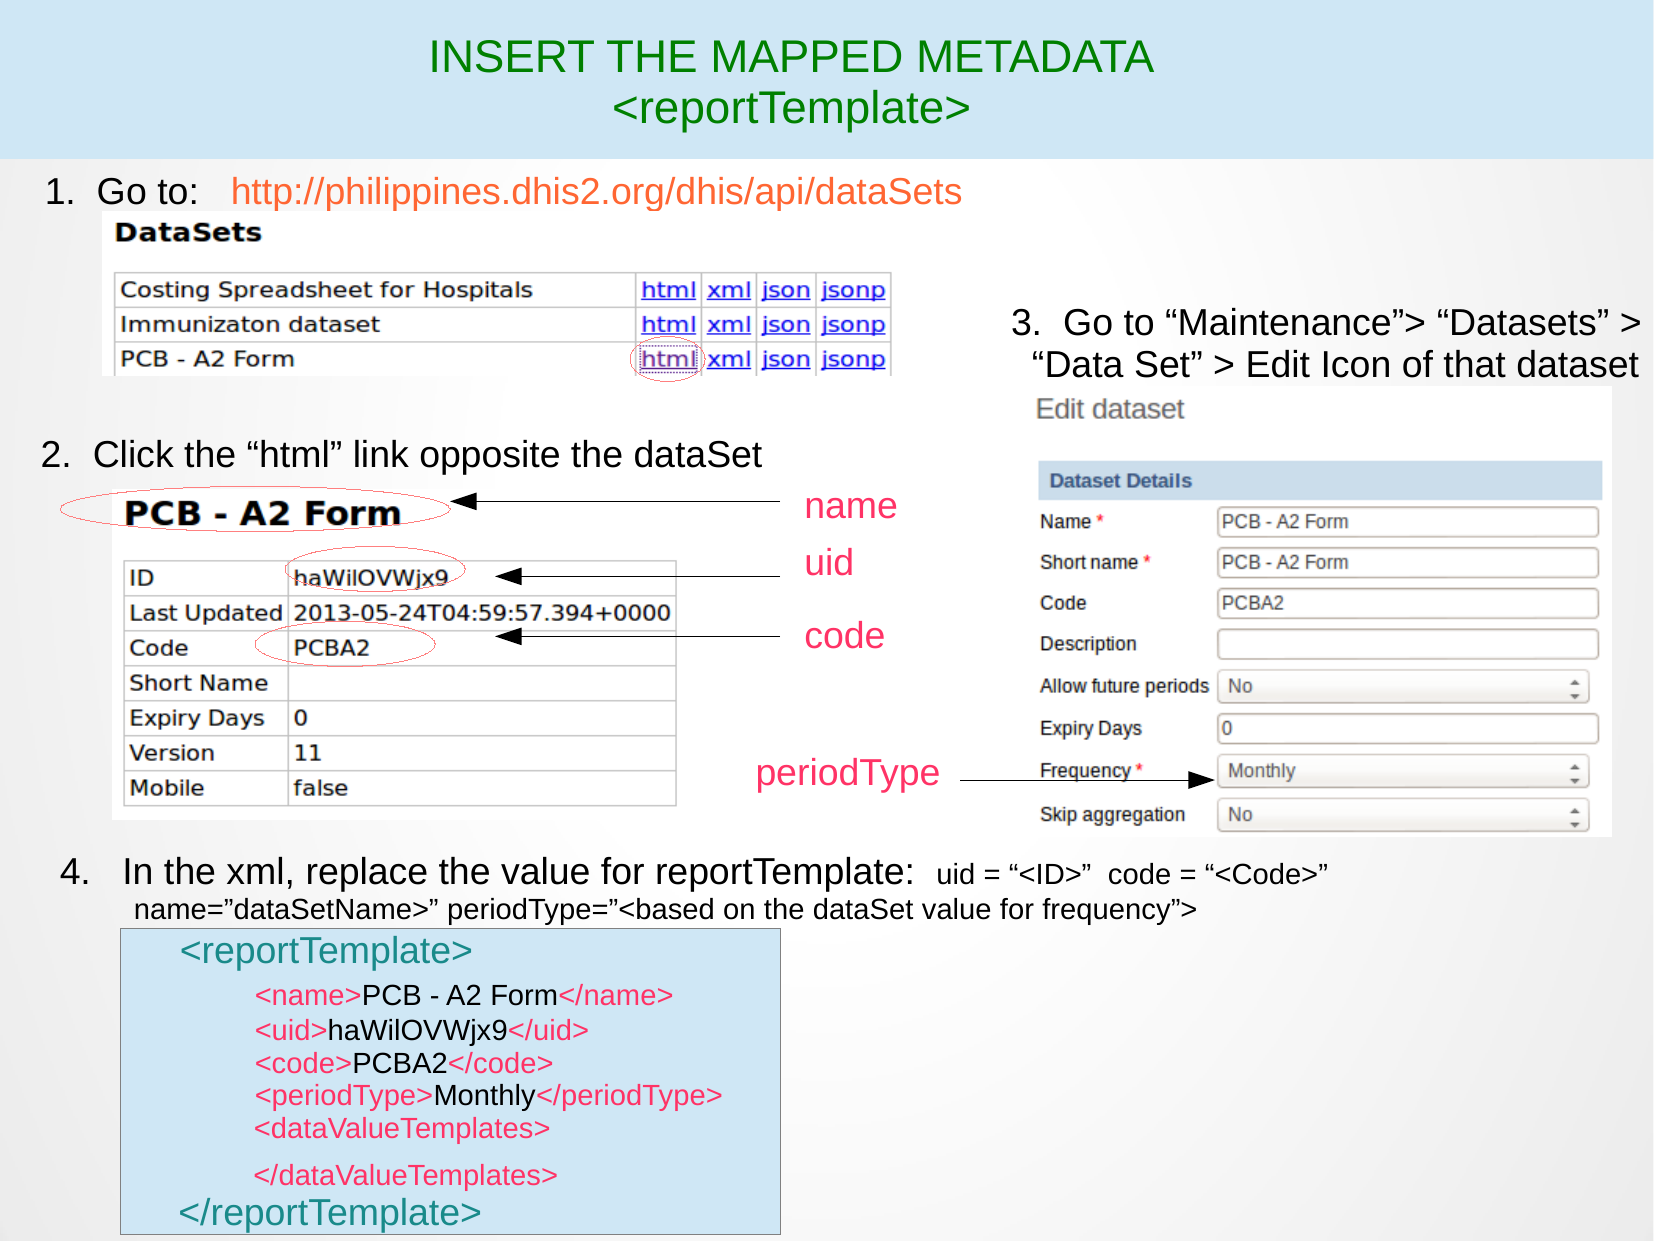

INSERT THE MAPPED METADATA
<reportTemplate>
1. Go to: http://philippines.dhis2.org/dhis/api/dataSets
3. Go to “Maintenance”> “Datasets” >
 “Data Set” > Edit Icon of that dataset
2. Click the “html” link opposite the dataSet
name
uid
code
periodType
4. In the xml, replace the value for reportTemplate: uid = “<ID>” code = “<Code>”
 name=”dataSetName>” periodType=”<based on the dataSet value for frequency”>
 	<reportTemplate>
	 	<name>PCB - A2 Form</name>
	 	<uid>haWilOVWjx9</uid>
	 	<code>PCBA2</code>
	 	<periodType>Monthly</periodType>
	 <dataValueTemplates>
 </dataValueTemplates>
 </reportTemplate>